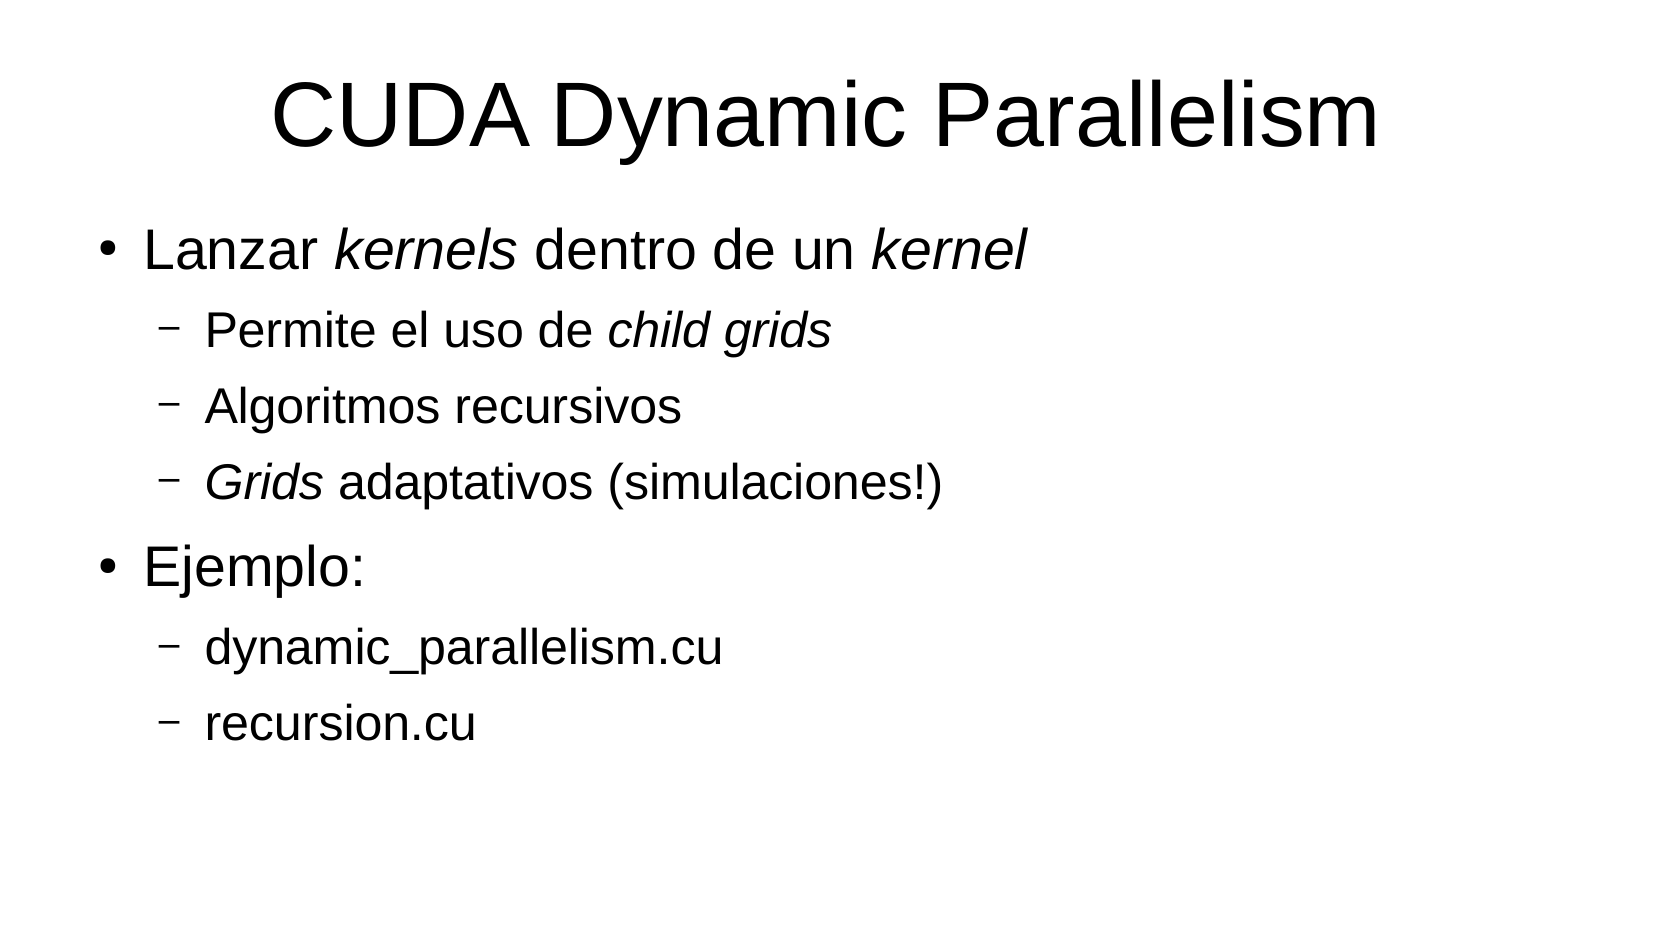

# CUDA Dynamic Parallelism
Lanzar kernels dentro de un kernel
Permite el uso de child grids
Algoritmos recursivos
Grids adaptativos (simulaciones!)
Ejemplo:
dynamic_parallelism.cu
recursion.cu